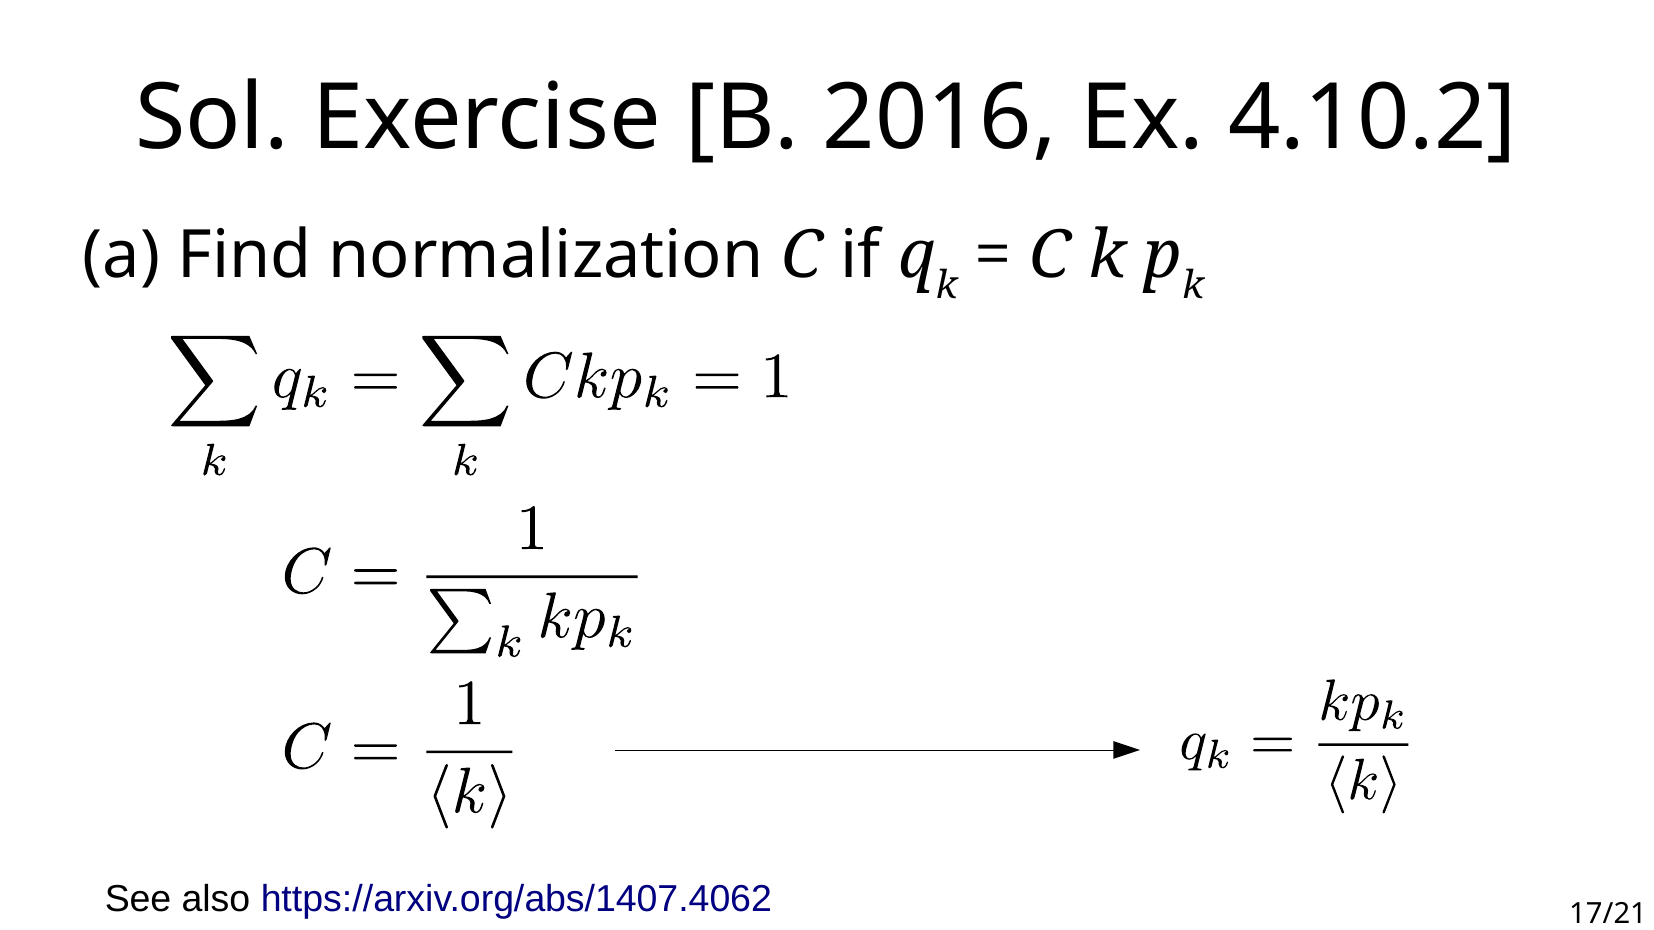

# Sol. Exercise [B. 2016, Ex. 4.10.2]
(a) Find normalization C if qk = C k pk
See also https://arxiv.org/abs/1407.4062
17